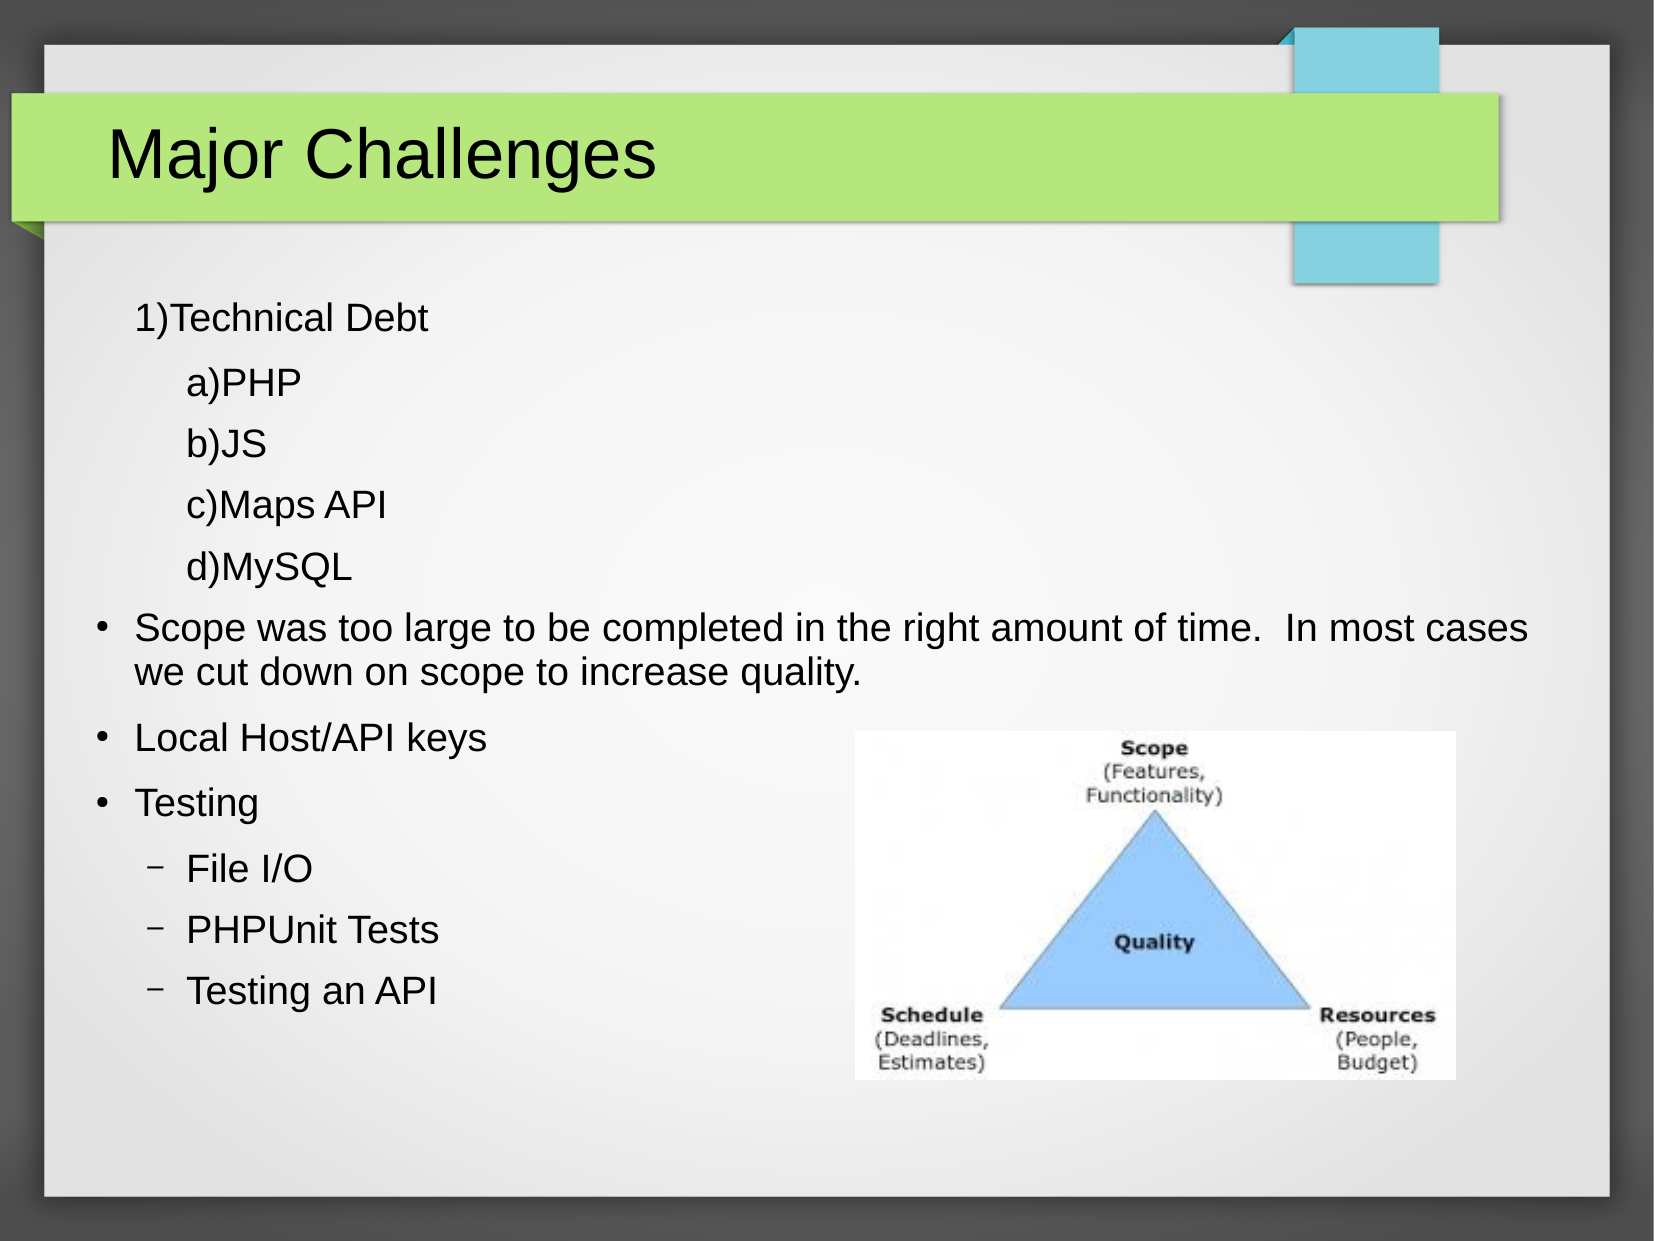

# Major Challenges
1)Technical Debt
a)PHP
b)JS
c)Maps API
d)MySQL
Scope was too large to be completed in the right amount of time. In most cases we cut down on scope to increase quality.
Local Host/API keys
Testing
File I/O
PHPUnit Tests
Testing an API